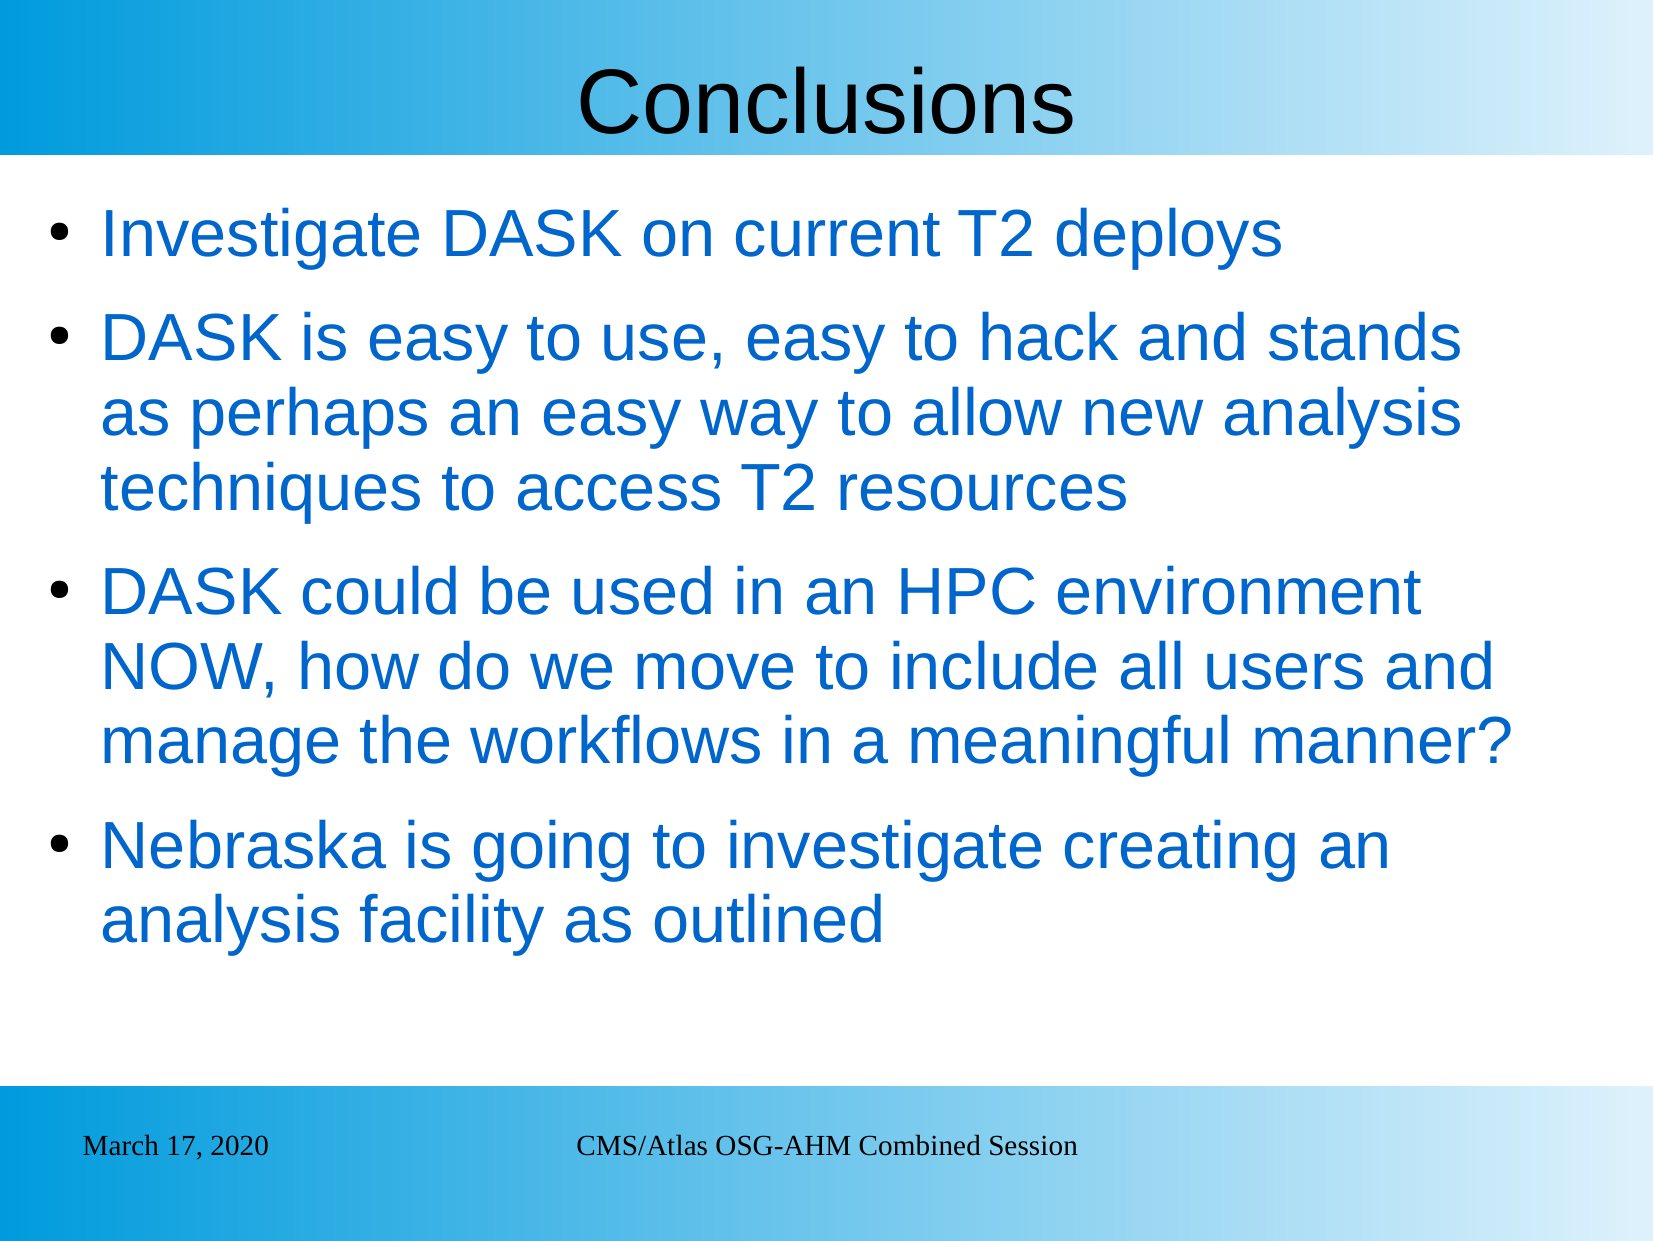

# Conclusions
Investigate DASK on current T2 deploys
DASK is easy to use, easy to hack and stands
as perhaps an easy way to allow new analysis
techniques to access T2 resources
DASK could be used in an HPC environment
NOW, how do we move to include all users and
manage the workflows in a meaningful manner?
Nebraska is going to investigate creating an
analysis facility as outlined
March 17, 2020
CMS/Atlas OSG-AHM Combined Session